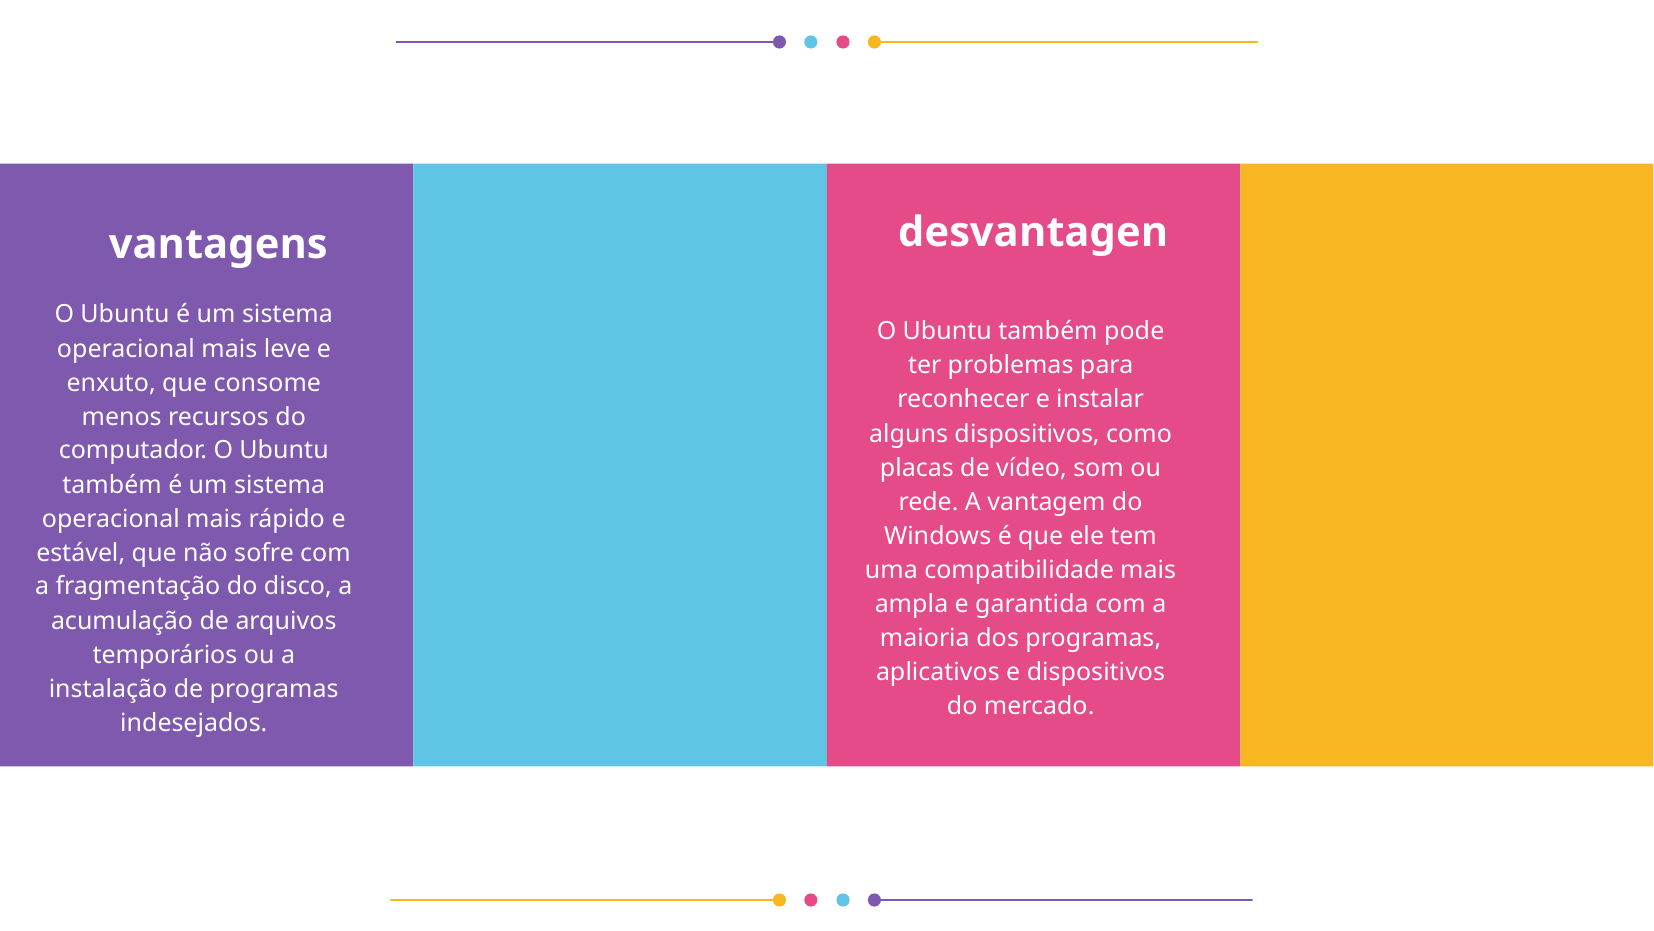

desvantagen
vantagens
O Ubuntu é um sistema operacional mais leve e enxuto, que consome menos recursos do computador. O Ubuntu também é um sistema operacional mais rápido e estável, que não sofre com a fragmentação do disco, a acumulação de arquivos temporários ou a instalação de programas indesejados.
# O Ubuntu também pode ter problemas para reconhecer e instalar alguns dispositivos, como placas de vídeo, som ou rede. A vantagem do Windows é que ele tem uma compatibilidade mais ampla e garantida com a maioria dos programas, aplicativos e dispositivos do mercado.